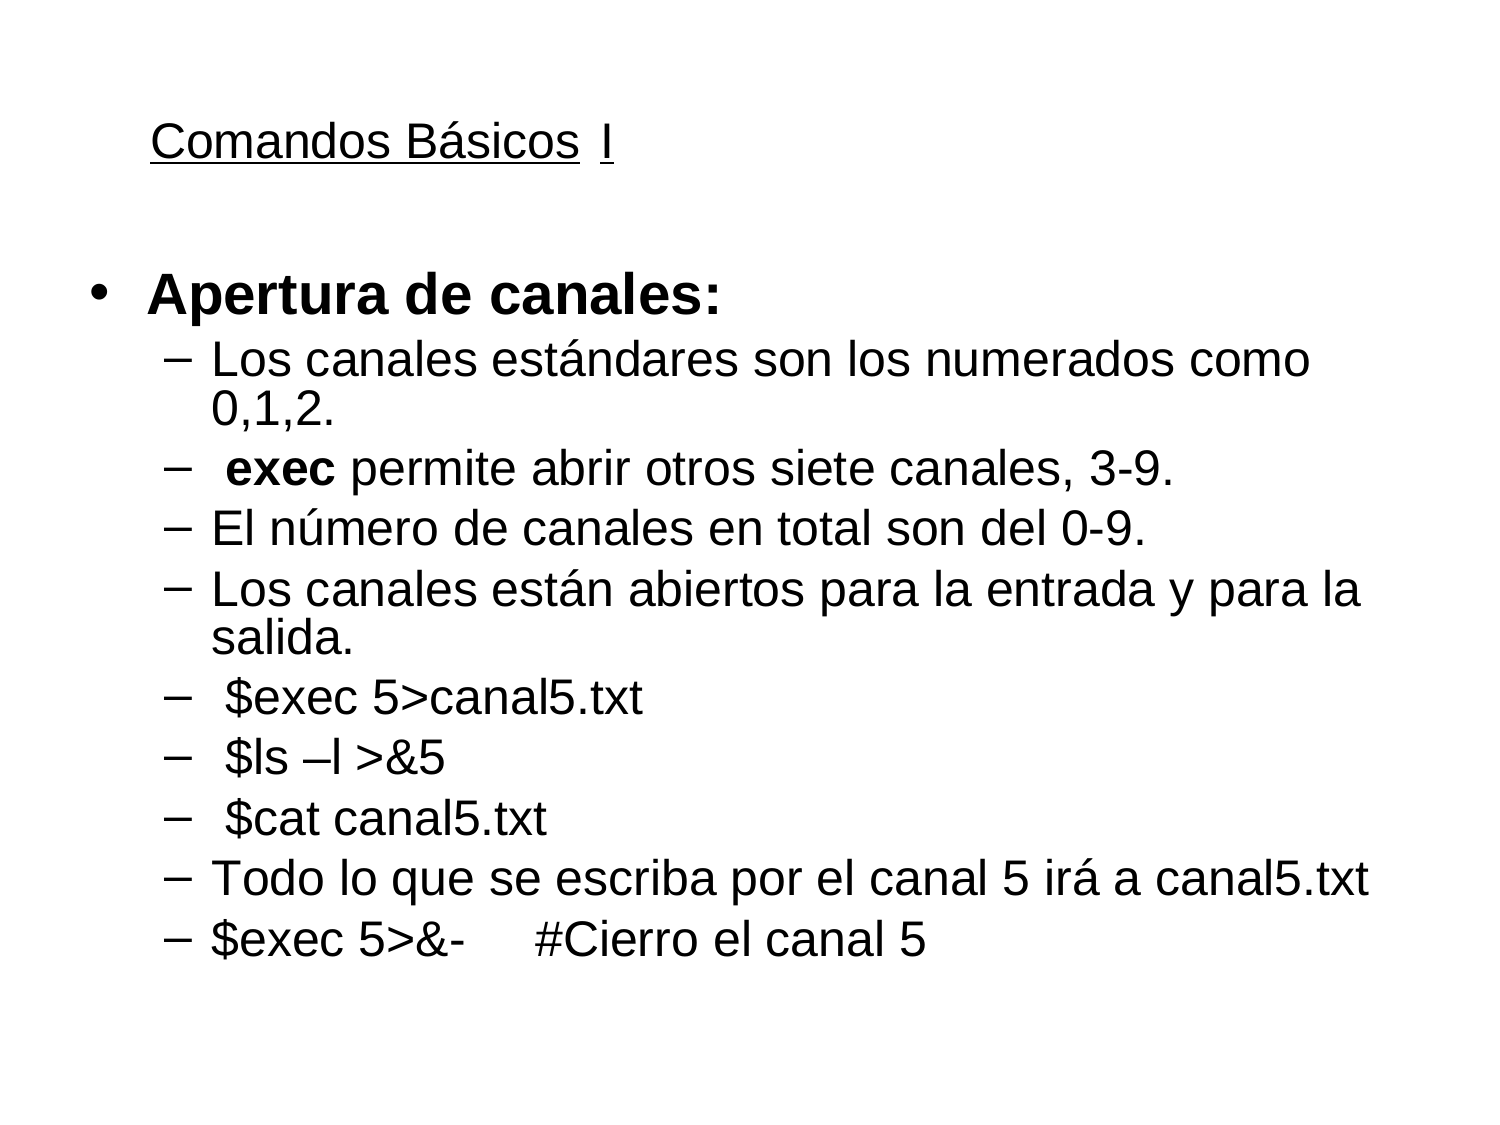

# Comandos Básicos	I
Apertura de canales:
Los canales estándares son los numerados como 0,1,2.
 exec permite abrir otros siete canales, 3-9.
El número de canales en total son del 0-9.
Los canales están abiertos para la entrada y para la salida.
 $exec 5>canal5.txt
 $ls –l >&5
 $cat canal5.txt
Todo lo que se escriba por el canal 5 irá a canal5.txt
$exec 5>&- #Cierro el canal 5